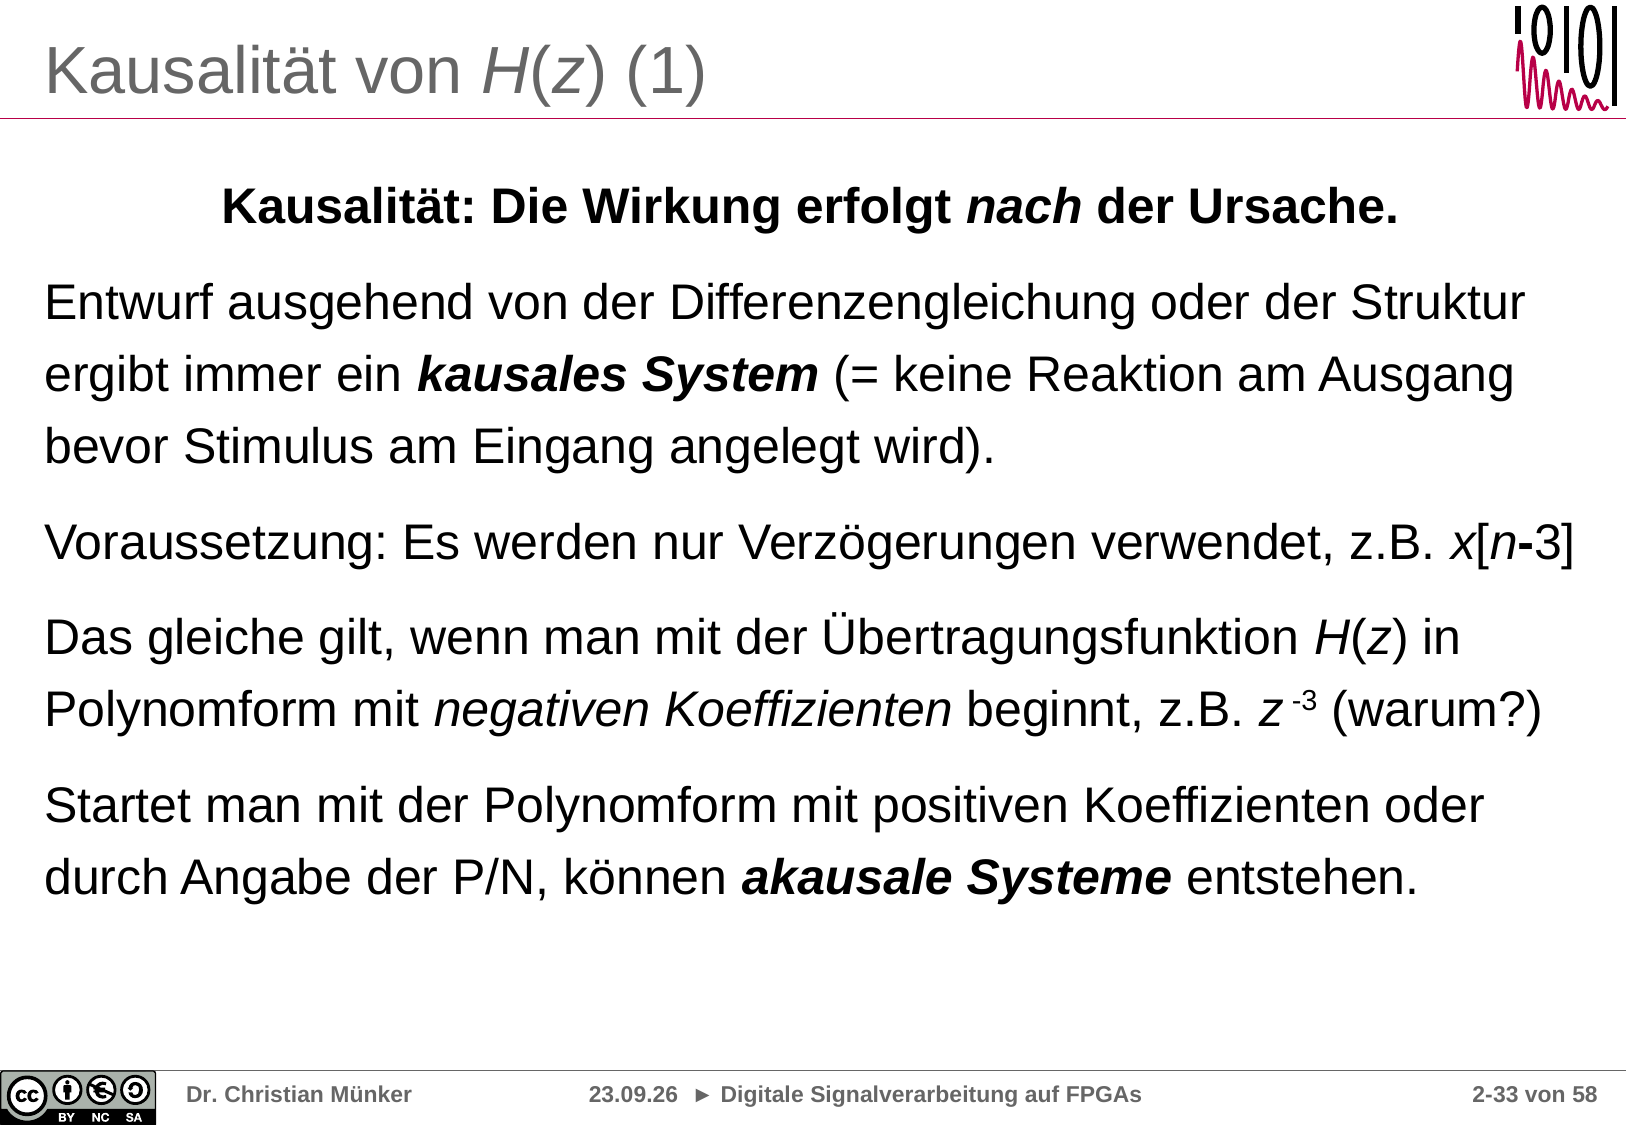

# Kausalität von H(z) (1)
Kausalität: Die Wirkung erfolgt nach der Ursache.
Entwurf ausgehend von der Differenzengleichung oder der Struktur ergibt immer ein kausales System (= keine Reaktion am Ausgang bevor Stimulus am Eingang angelegt wird).
Voraussetzung: Es werden nur Verzögerungen verwendet, z.B. x[n-3]
Das gleiche gilt, wenn man mit der Übertragungsfunktion H(z) in Polynomform mit negativen Koeffizienten beginnt, z.B. z -3 (warum?)
Startet man mit der Polynomform mit positiven Koeffizienten oder durch Angabe der P/N, können akausale Systeme entstehen.